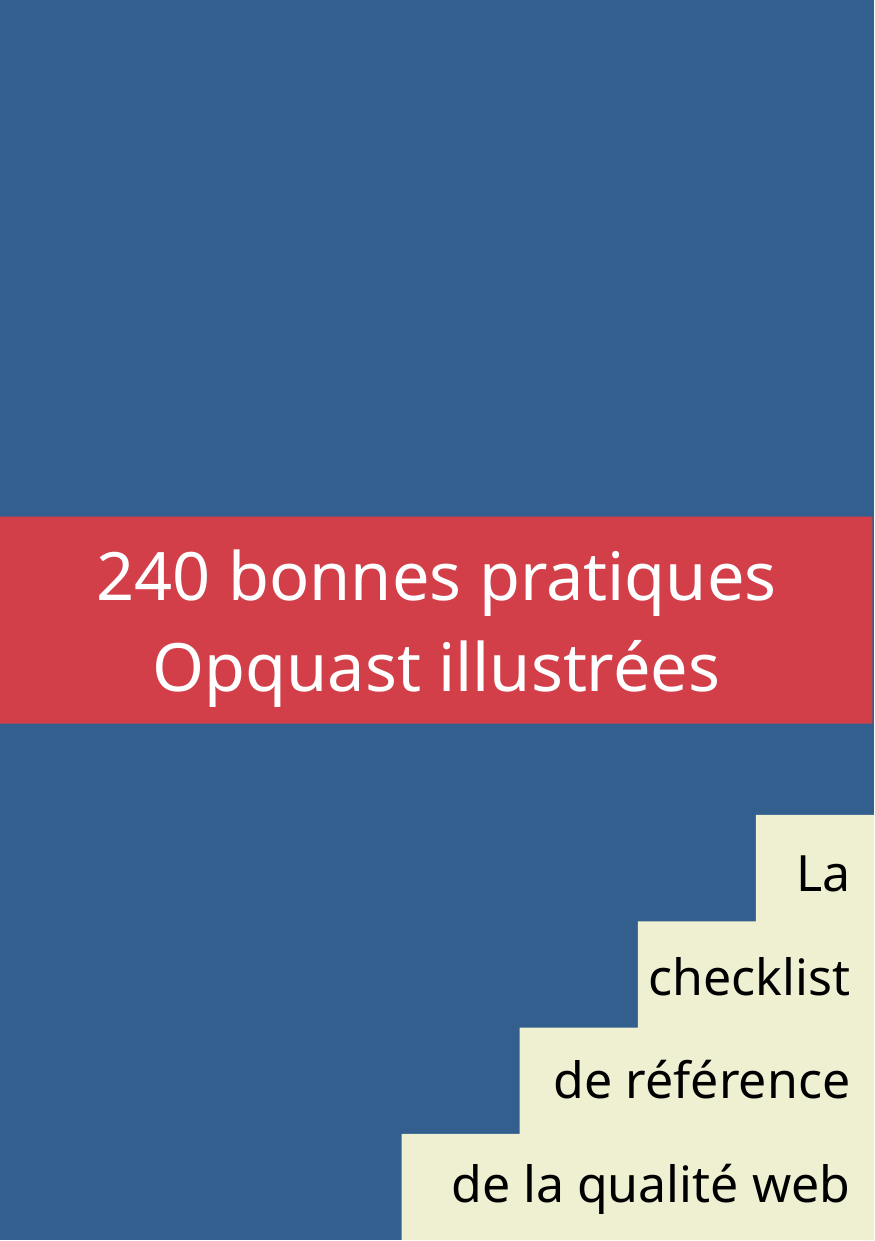

# 240 bonnes pratiques Opquast illustrées
La
checklist
de référence
de la qualité web